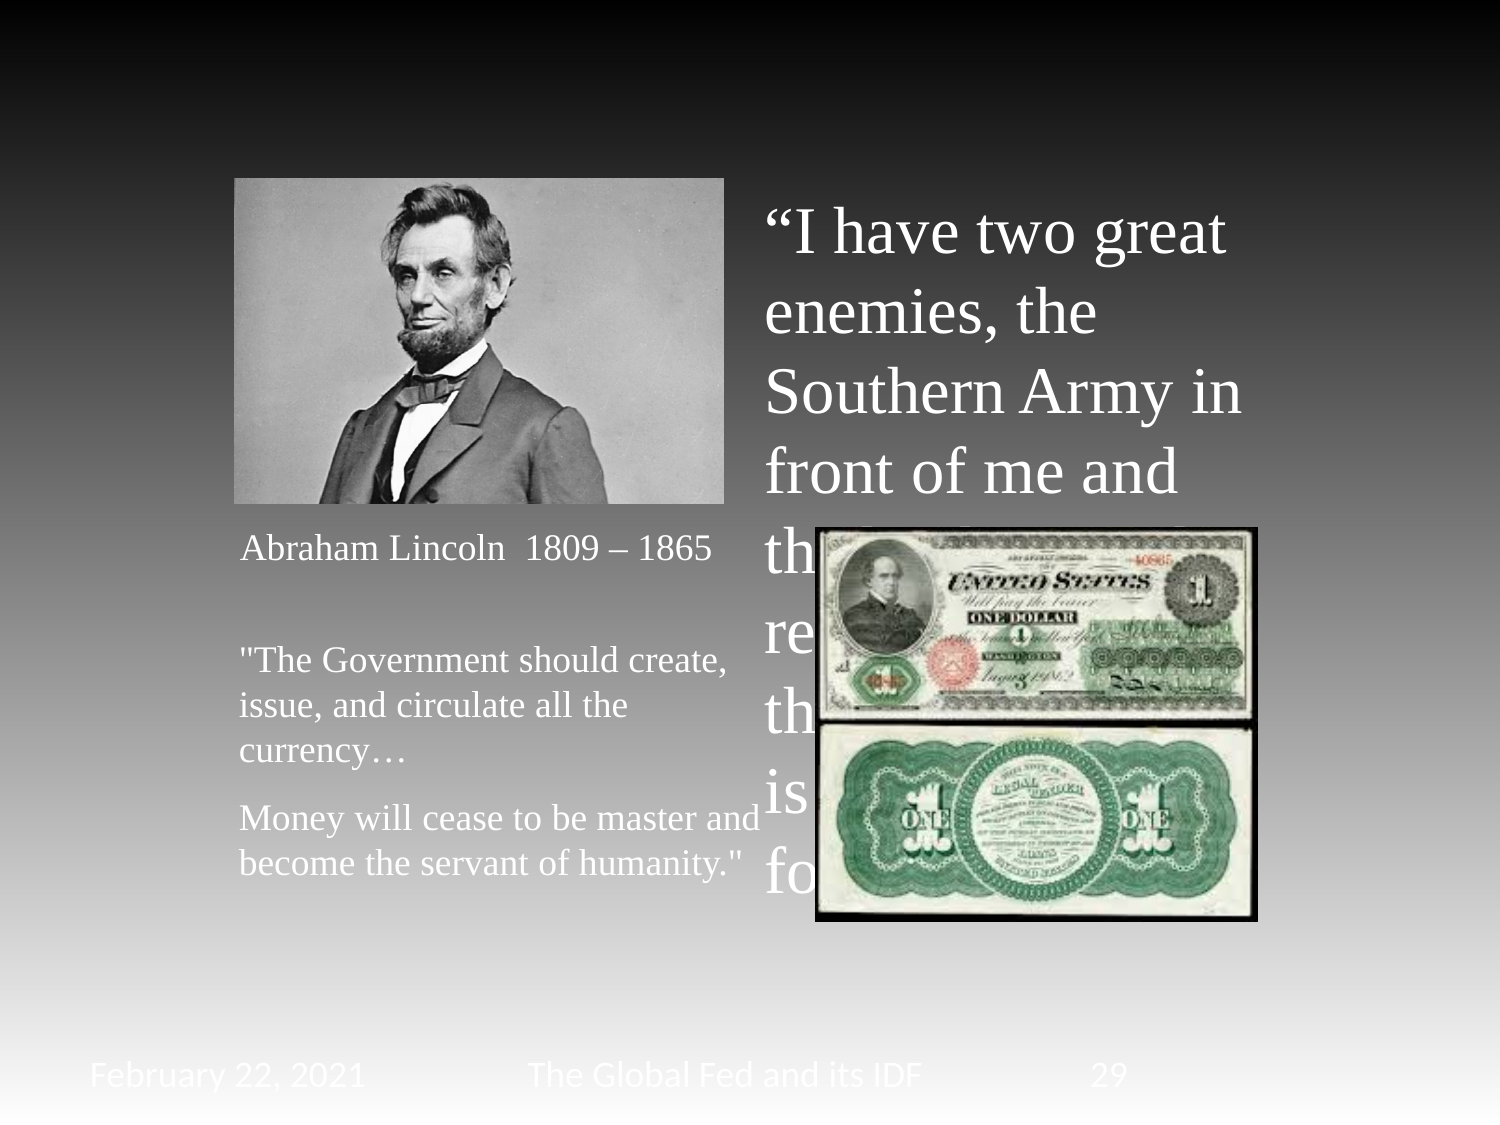

# “I have two great enemies, the Southern Army in front of me and the bankers in the rear. Of the two, the one at my rear is my greatest foe.”
Abraham Lincoln 1809 – 1865
"The Government should create, issue, and circulate all the currency…
Money will cease to be master and become the servant of humanity."
February 22, 2021
The Global Fed and its IDF